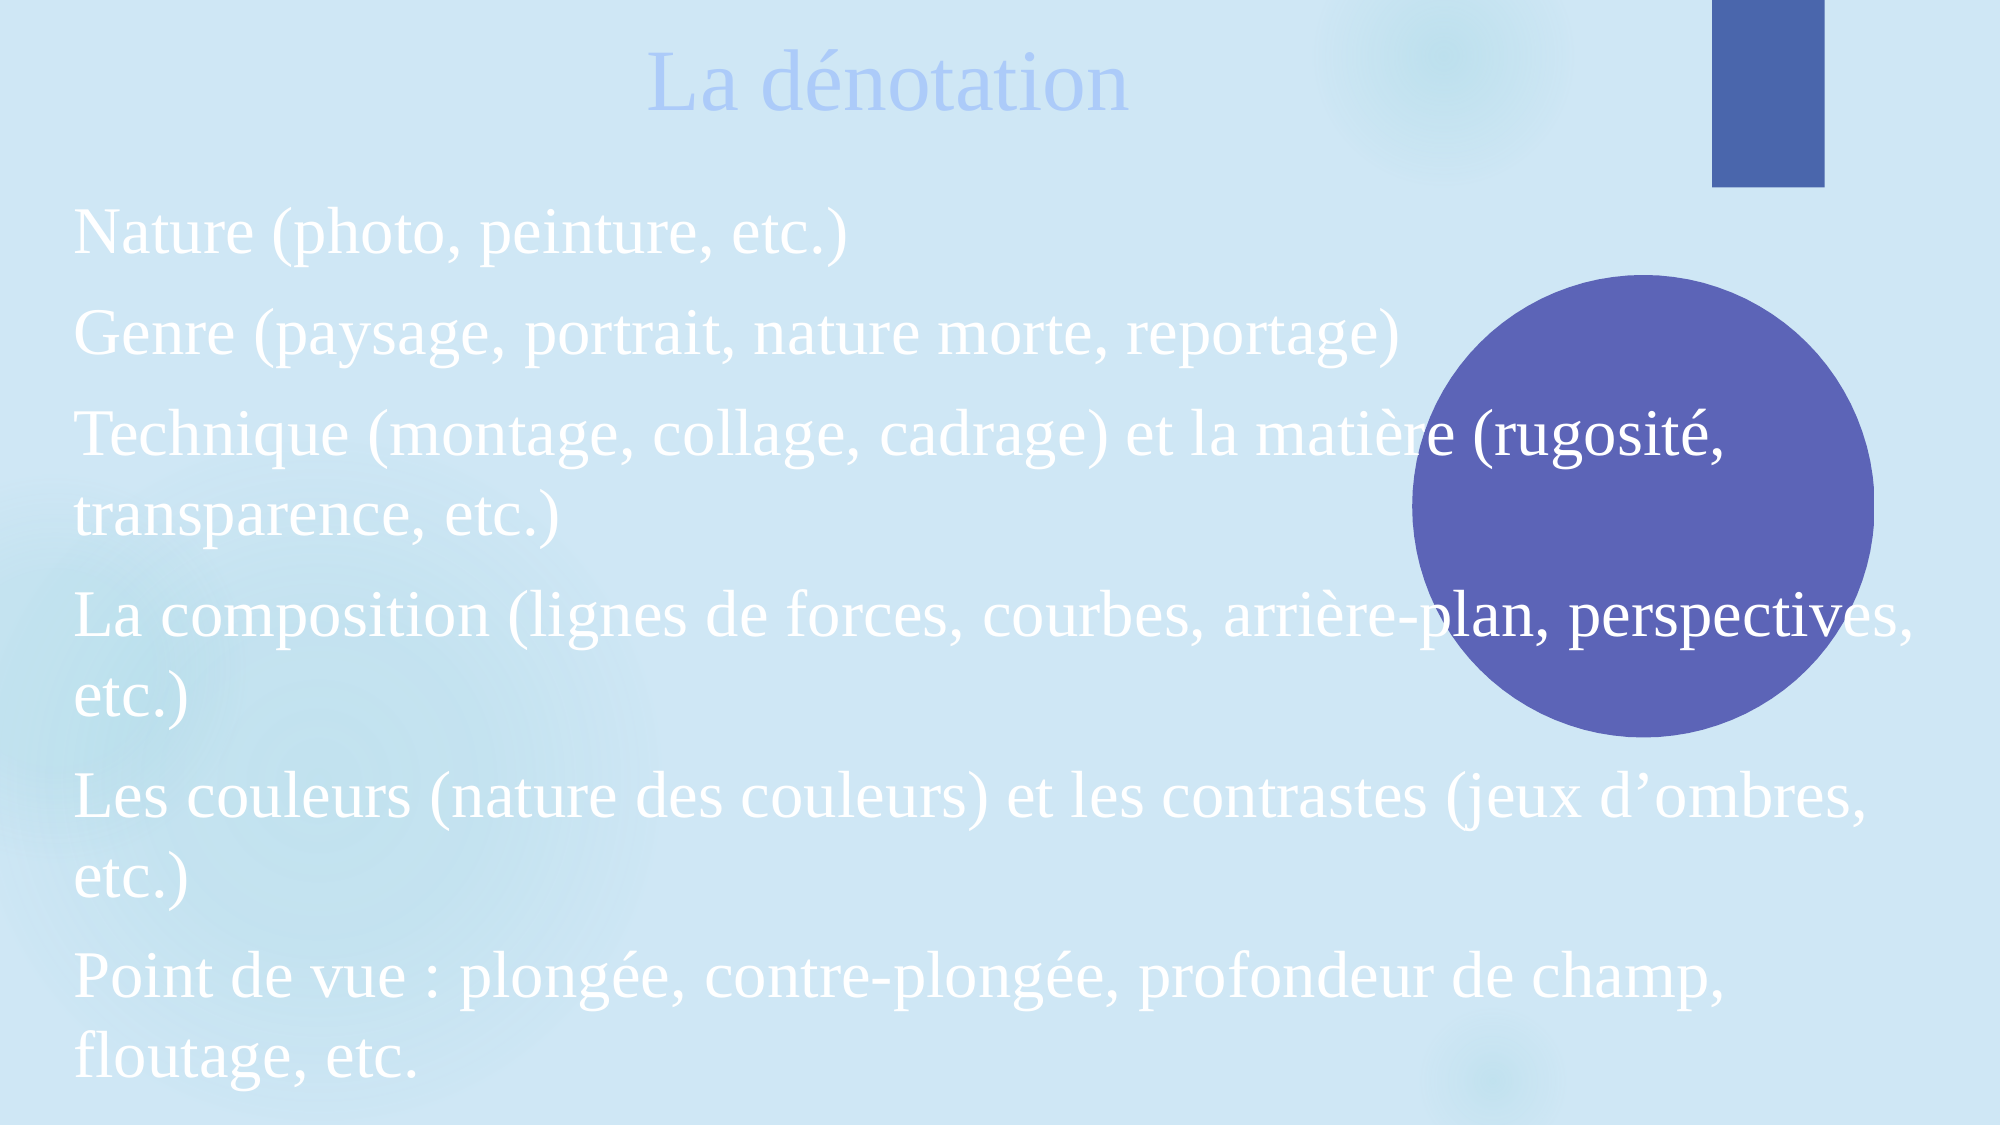

# La dénotation
Nature (photo, peinture, etc.)
Genre (paysage, portrait, nature morte, reportage)
Technique (montage, collage, cadrage) et la matière (rugosité, transparence, etc.)
La composition (lignes de forces, courbes, arrière-plan, perspectives, etc.)
Les couleurs (nature des couleurs) et les contrastes (jeux d’ombres, etc.)
Point de vue : plongée, contre-plongée, profondeur de champ, floutage, etc.